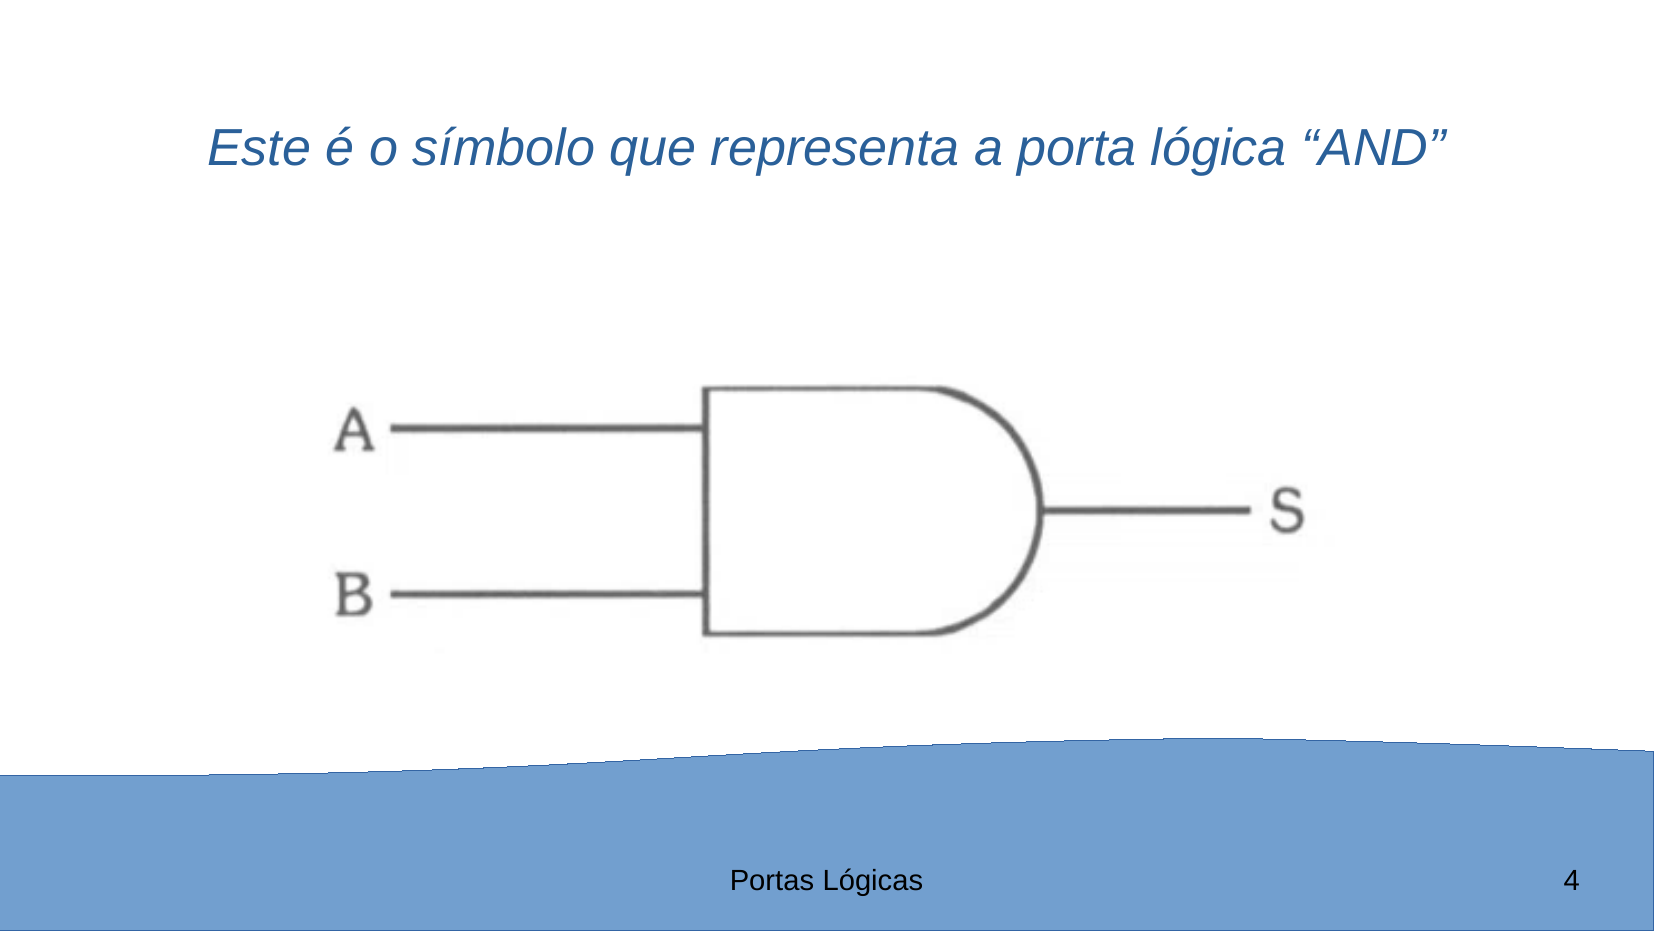

# Este é o símbolo que representa a porta lógica “AND”